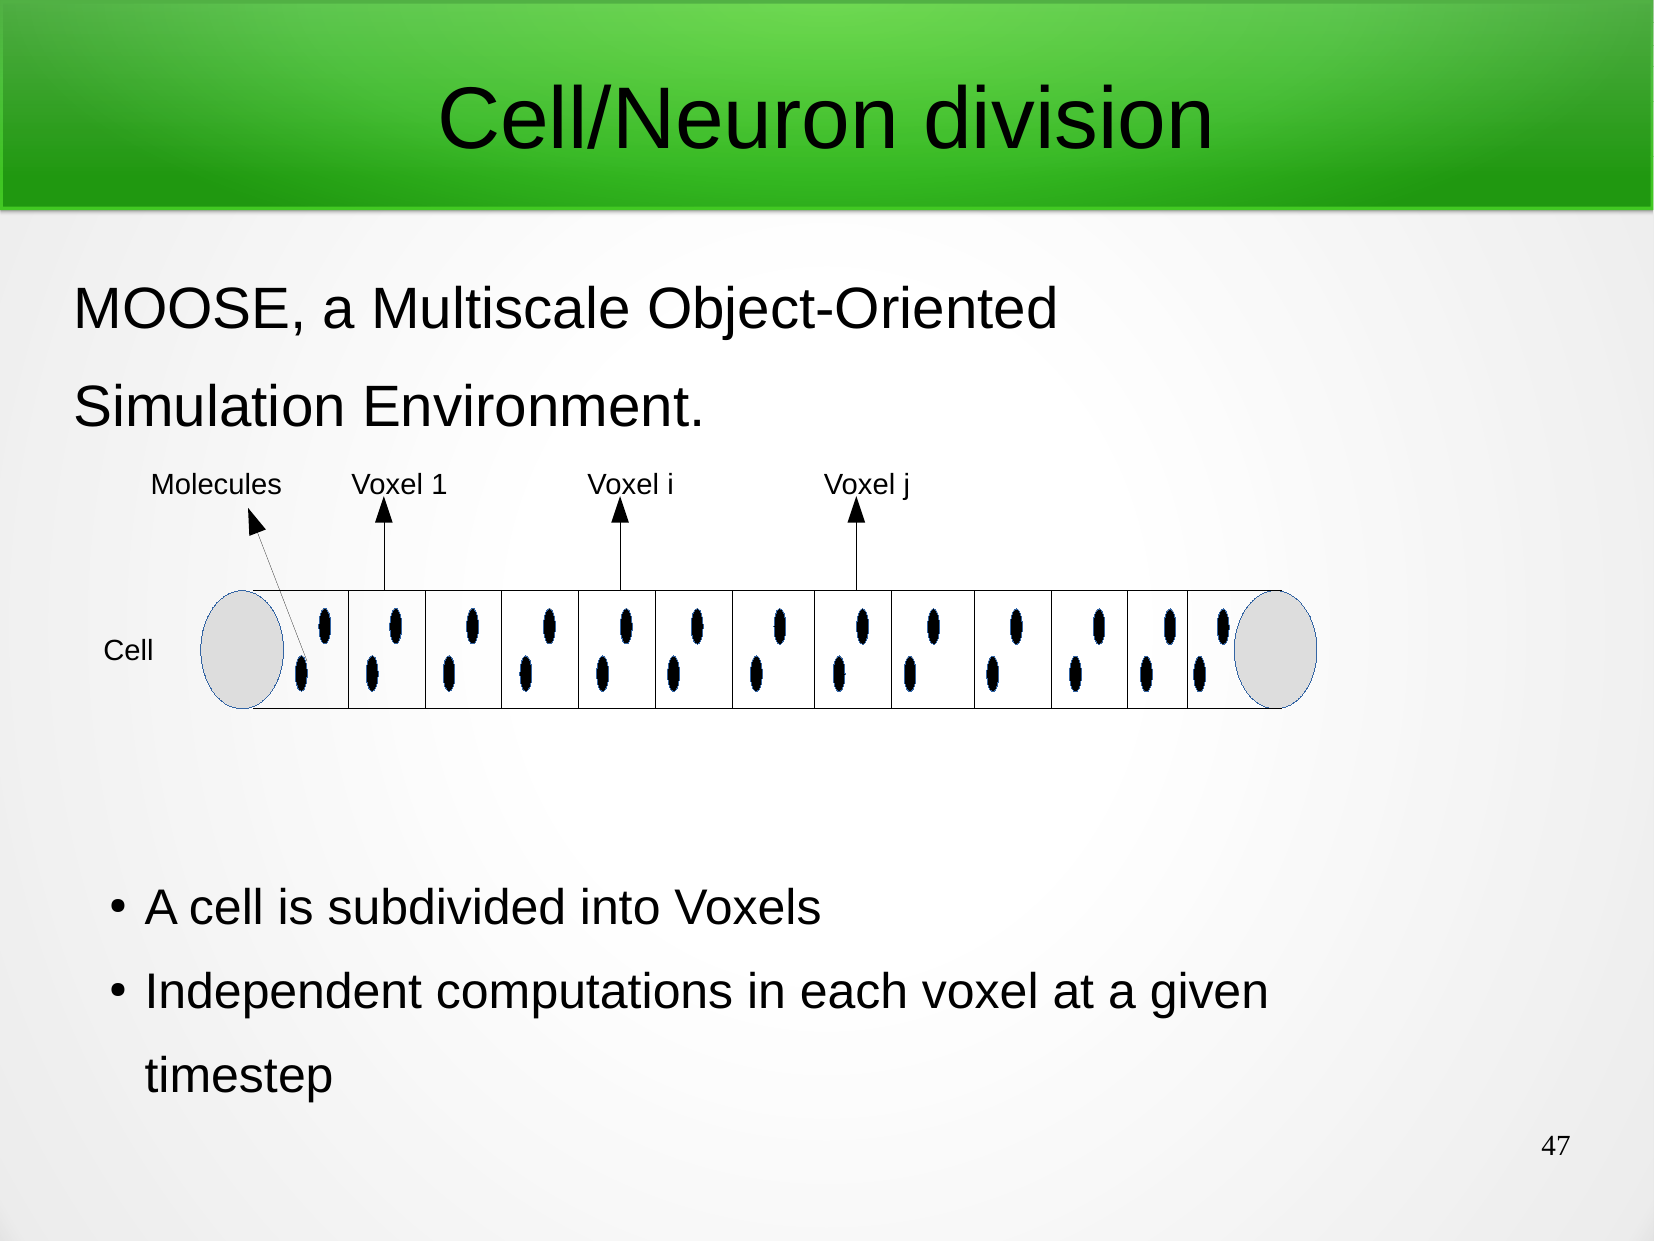

# Cell/Neuron division
MOOSE, a Multiscale Object-Oriented Simulation Environment.
Voxel i
Voxel 1
Voxel j
Molecules
Cell
A cell is subdivided into Voxels
Independent computations in each voxel at a given timestep
47